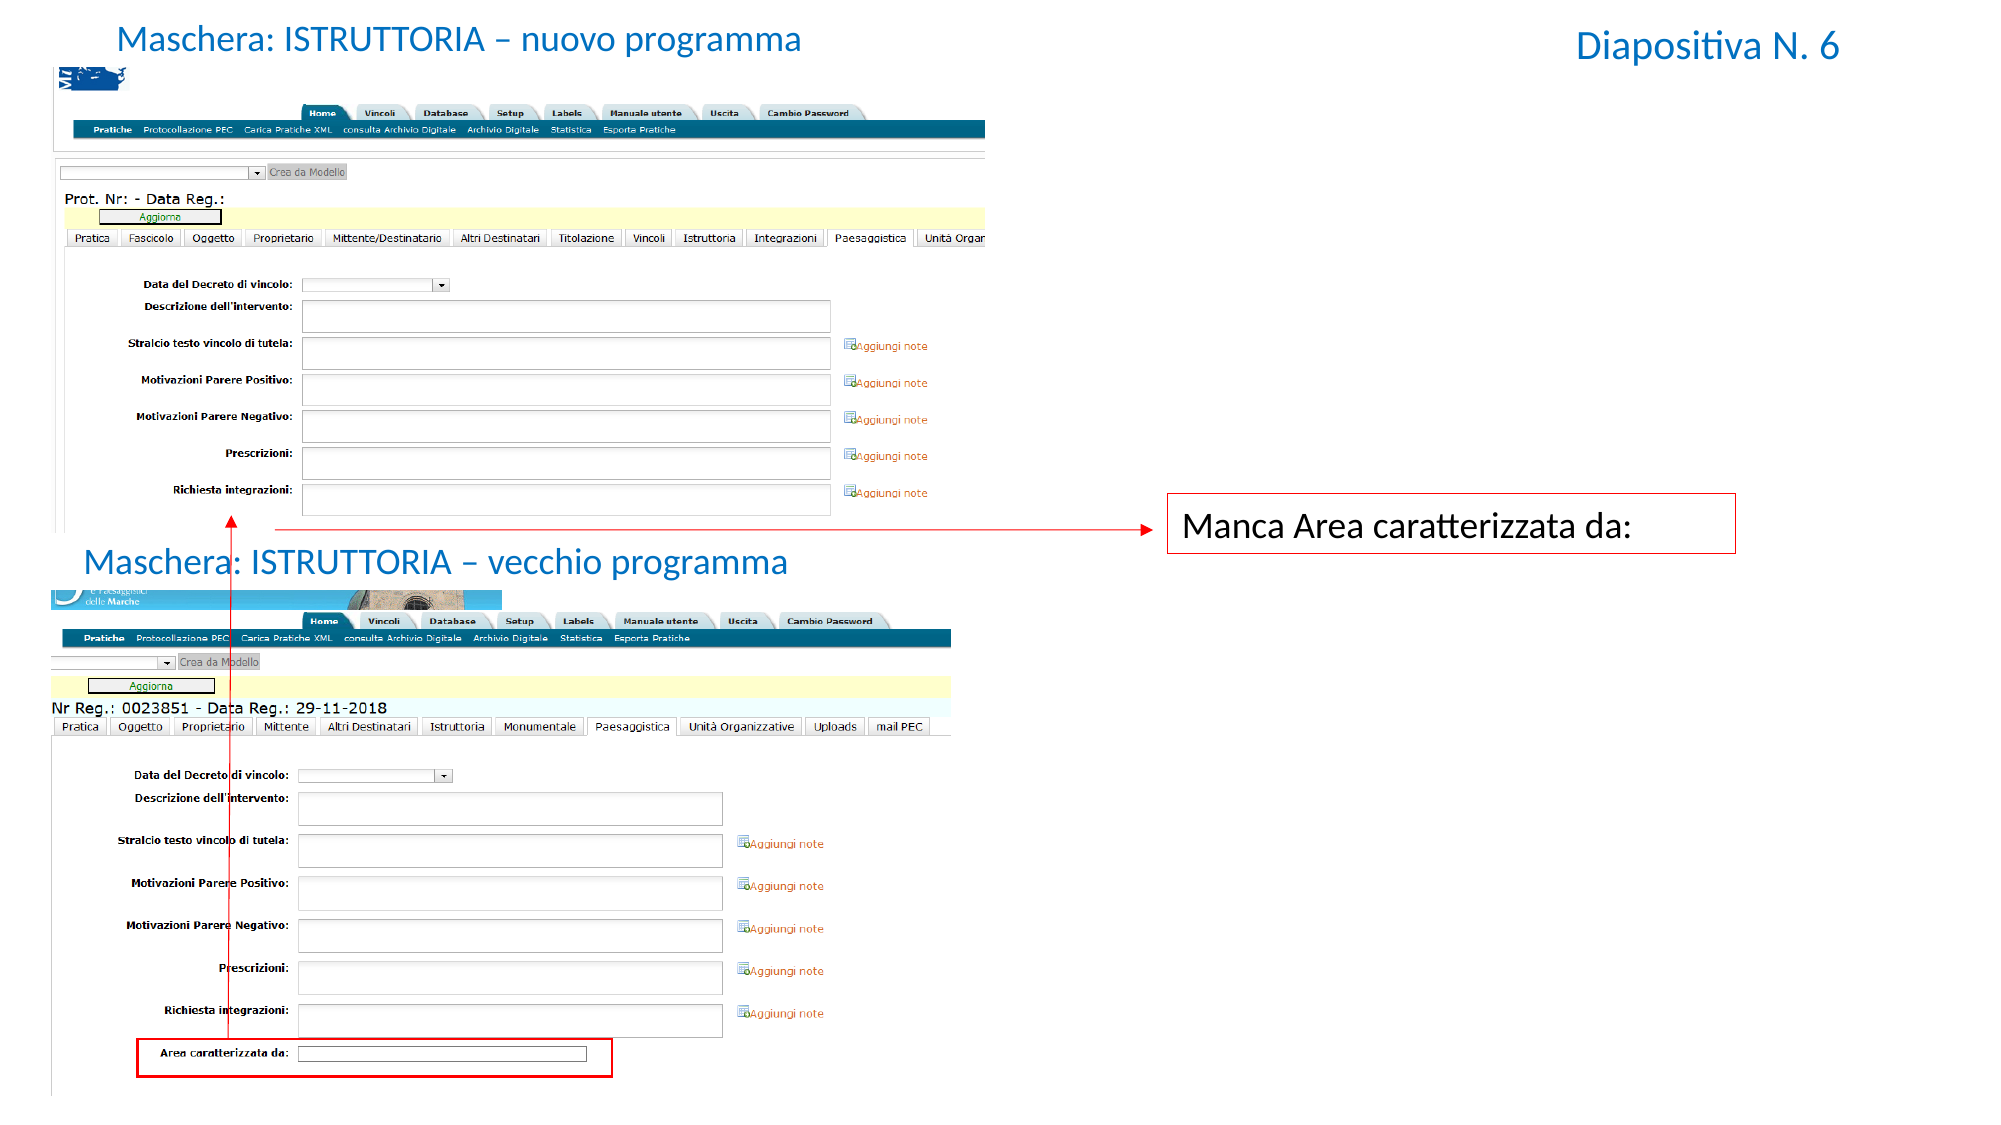

Maschera: ISTRUTTORIA – nuovo programma
Diapositiva N. 6
Manca Area caratterizzata da:
Maschera: ISTRUTTORIA – vecchio programma